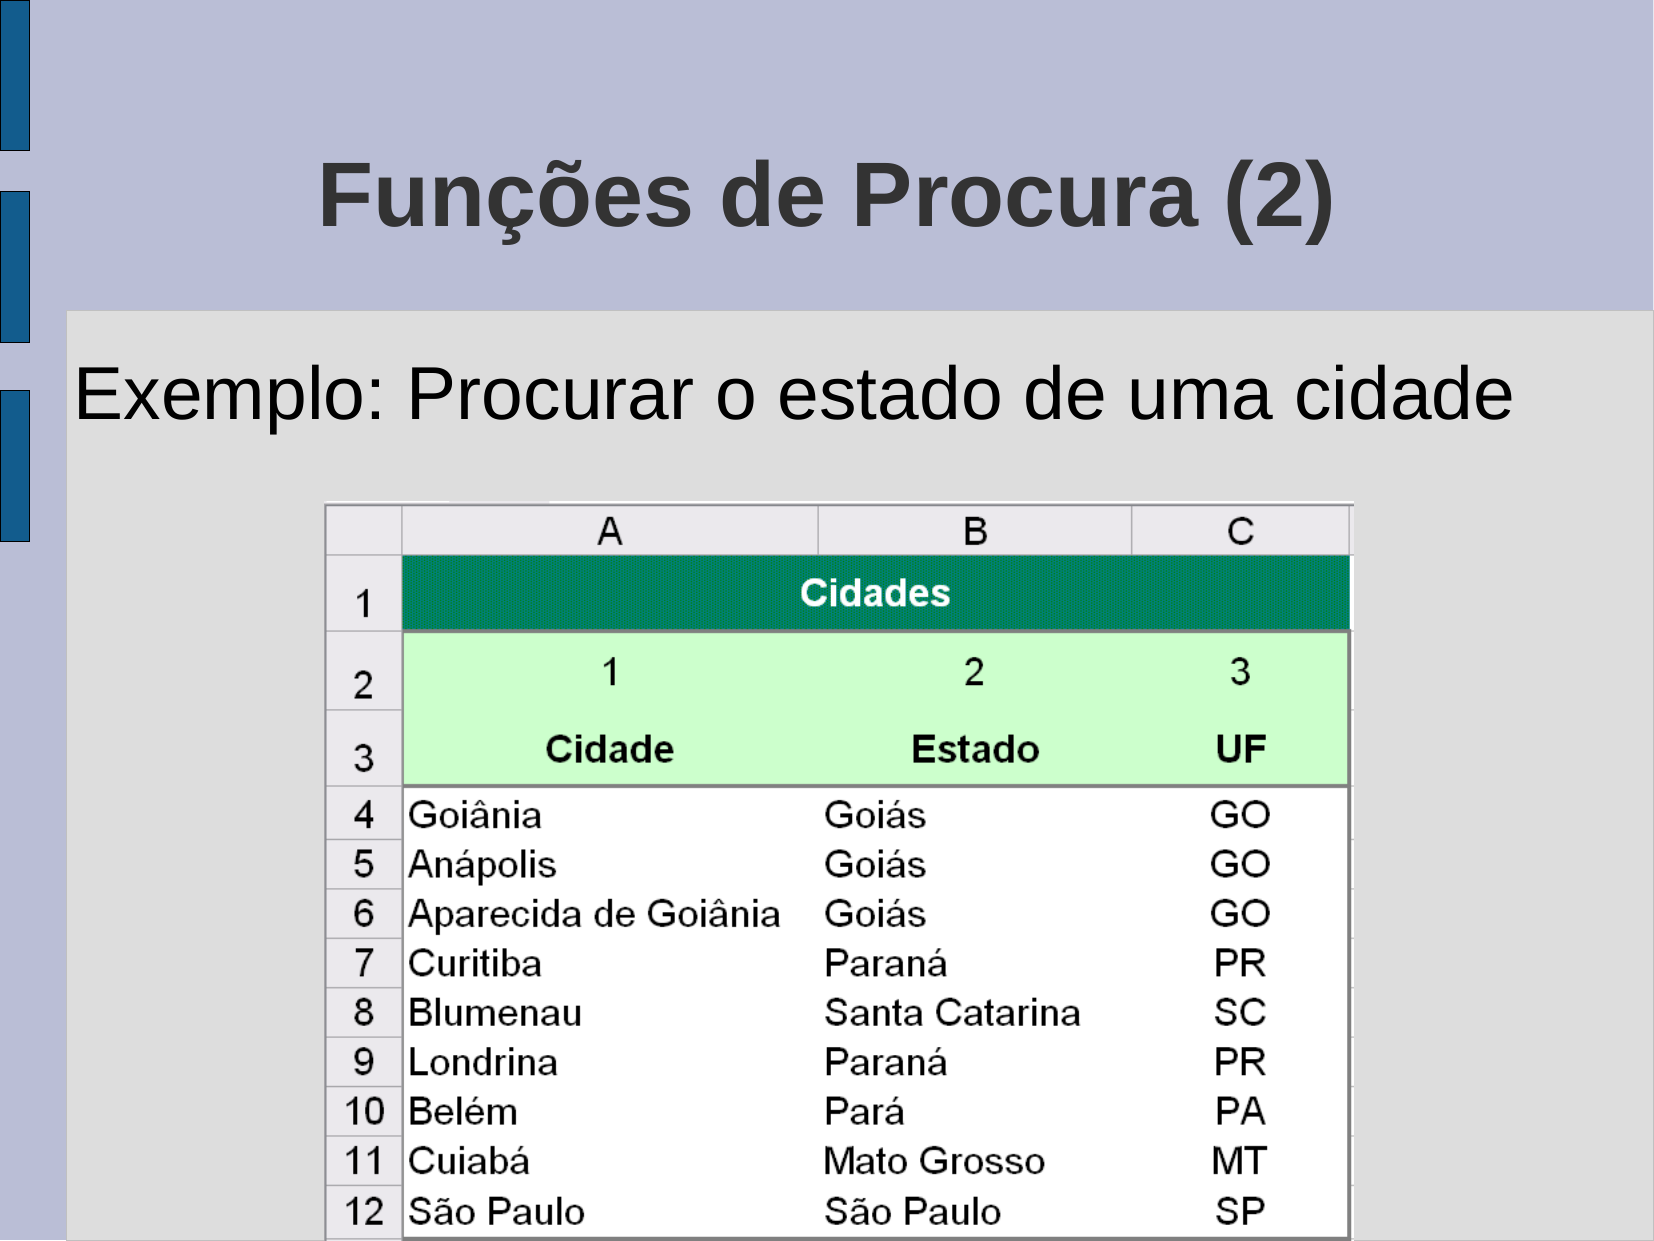

# Funções de Procura (2)
Exemplo: Procurar o estado de uma cidade